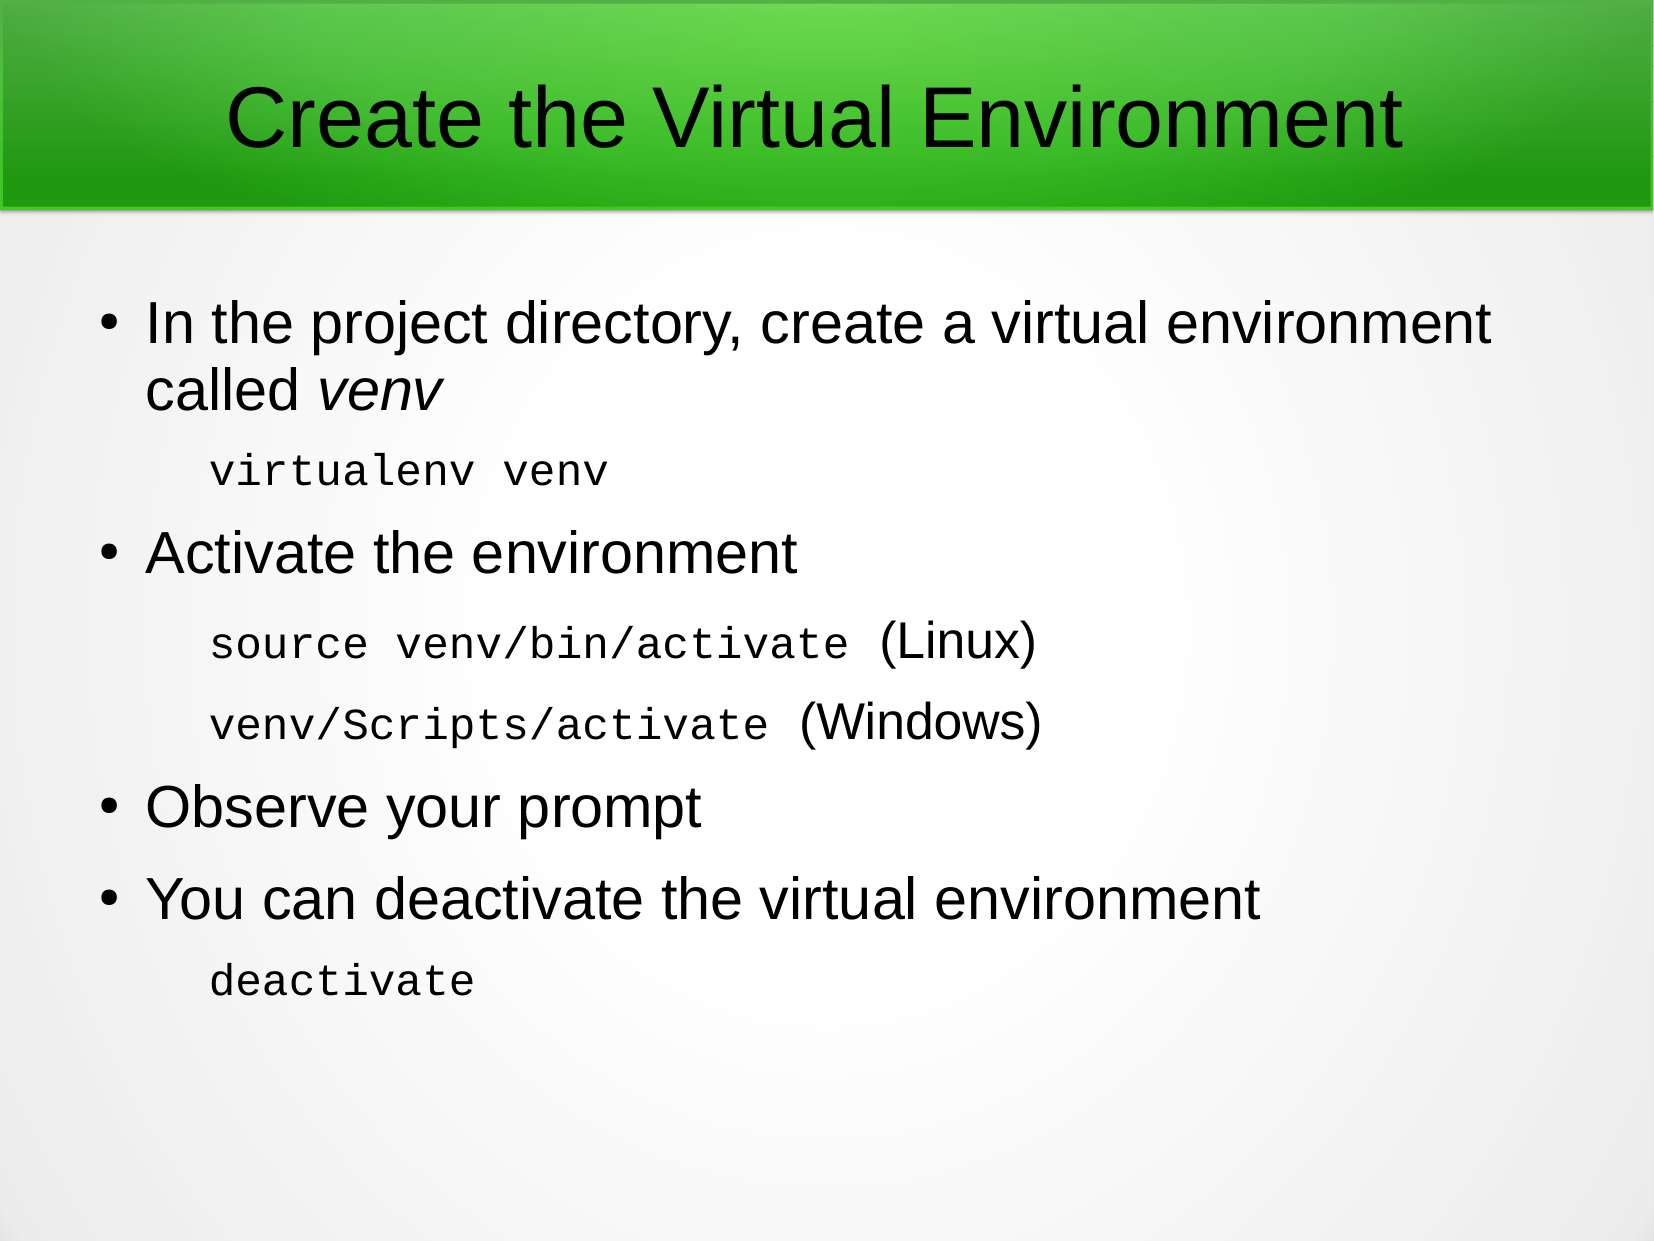

# Create the Virtual Environment
In the project directory, create a virtual environment called venv
virtualenv venv
Activate the environment
source venv/bin/activate (Linux)
venv/Scripts/activate (Windows)
Observe your prompt
You can deactivate the virtual environment
deactivate